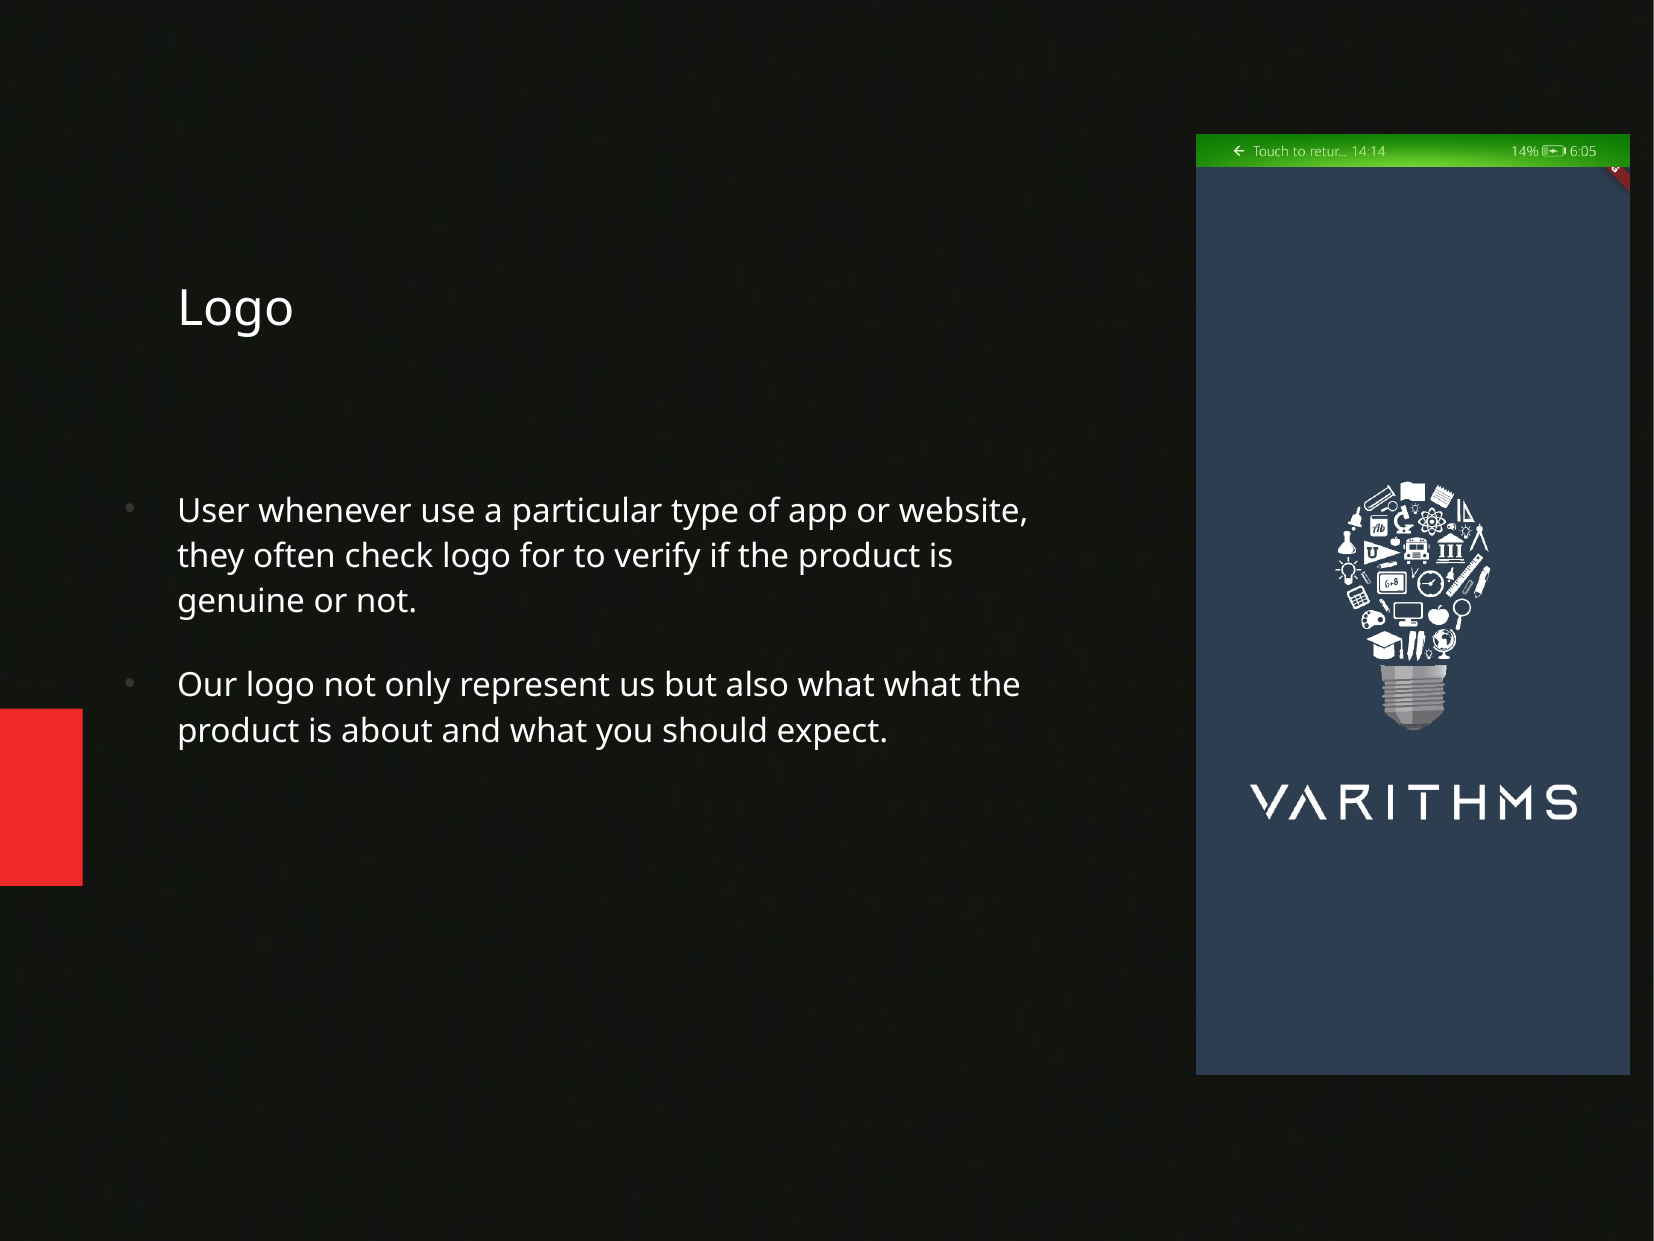

# Logo
User whenever use a particular type of app or website, they often check logo for to verify if the product is genuine or not.
Our logo not only represent us but also what what the product is about and what you should expect.